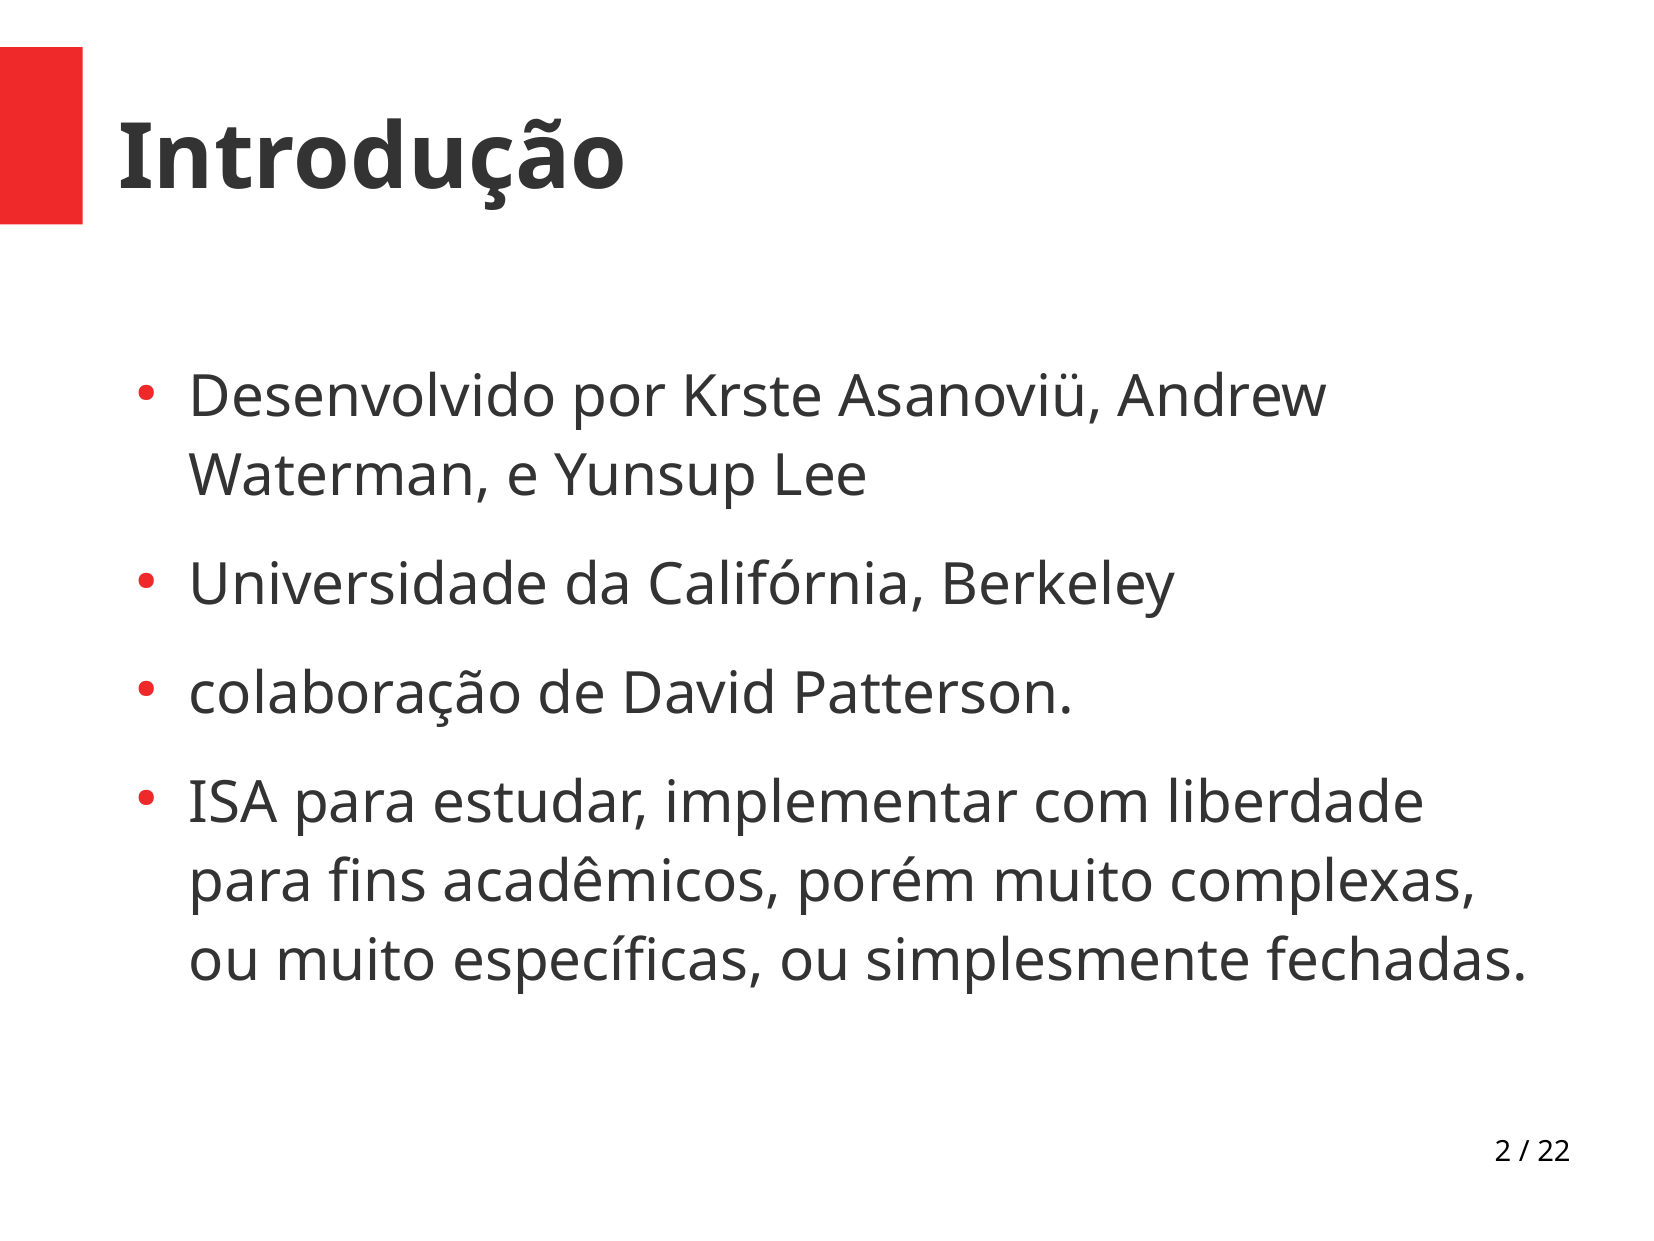

# Introdução
Desenvolvido por Krste Asanoviü, Andrew Waterman, e Yunsup Lee
Universidade da Califórnia, Berkeley
colaboração de David Patterson.
ISA para estudar, implementar com liberdade para fins acadêmicos, porém muito complexas, ou muito específicas, ou simplesmente fechadas.
2